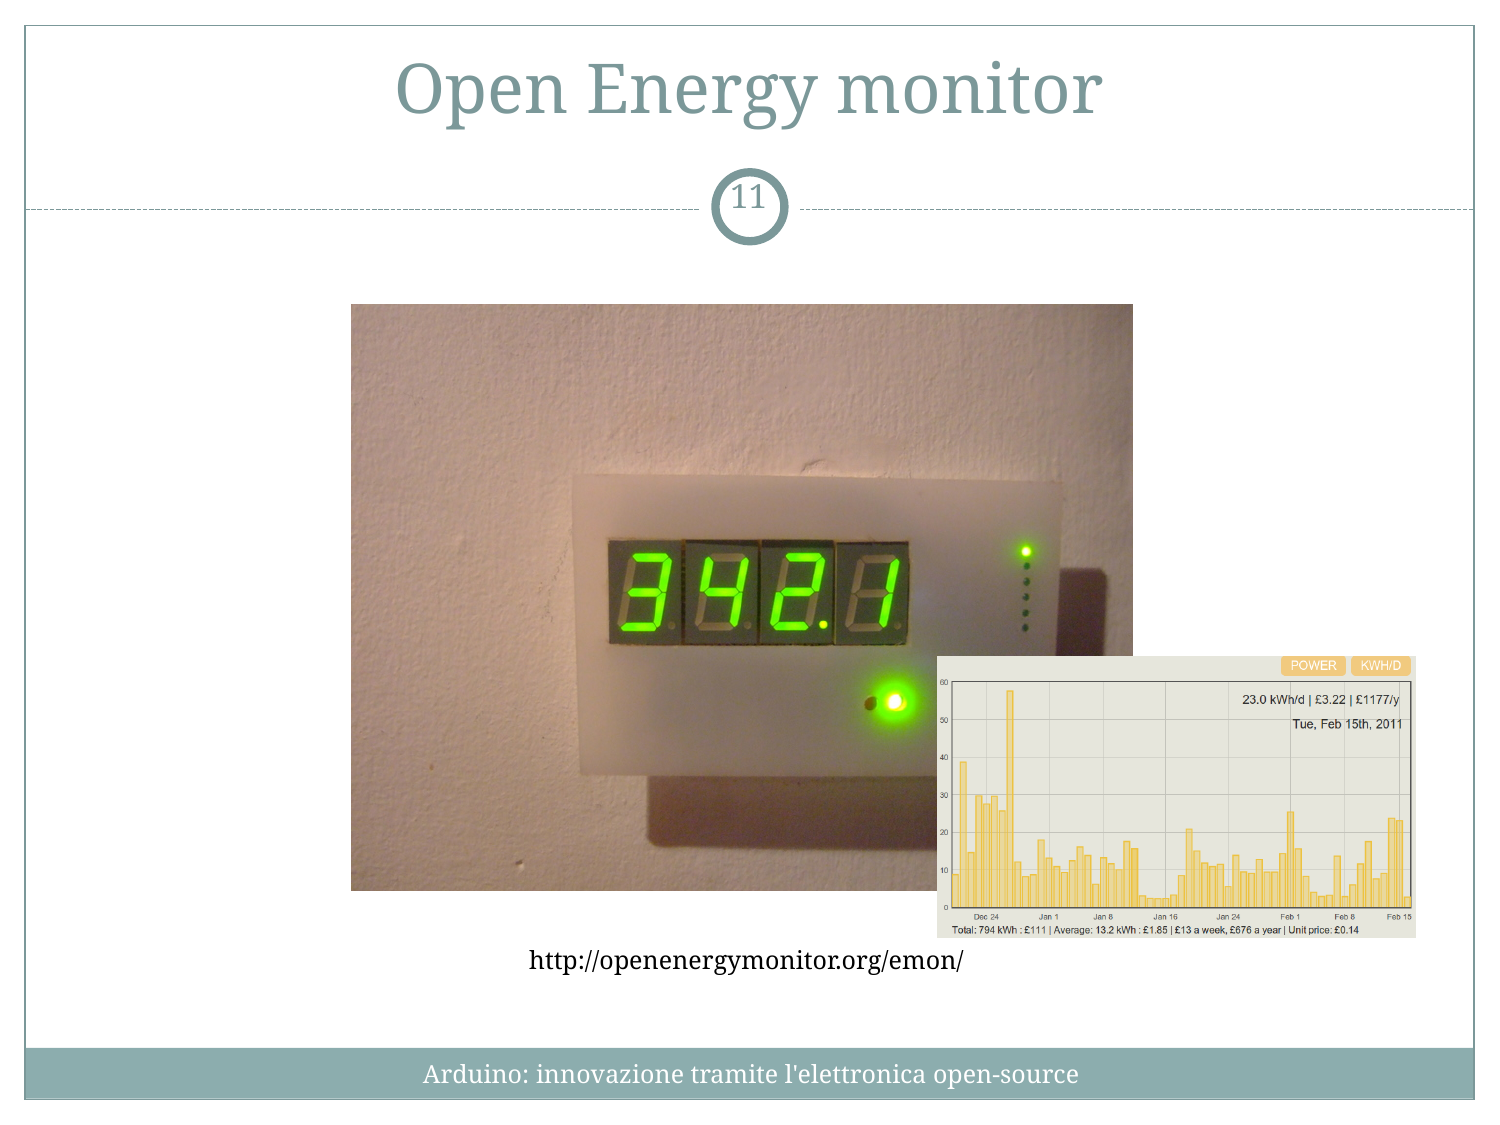

# Open Energy monitor
http://openenergymonitor.org/emon/
Arduino: innovazione tramite l'elettronica open-source